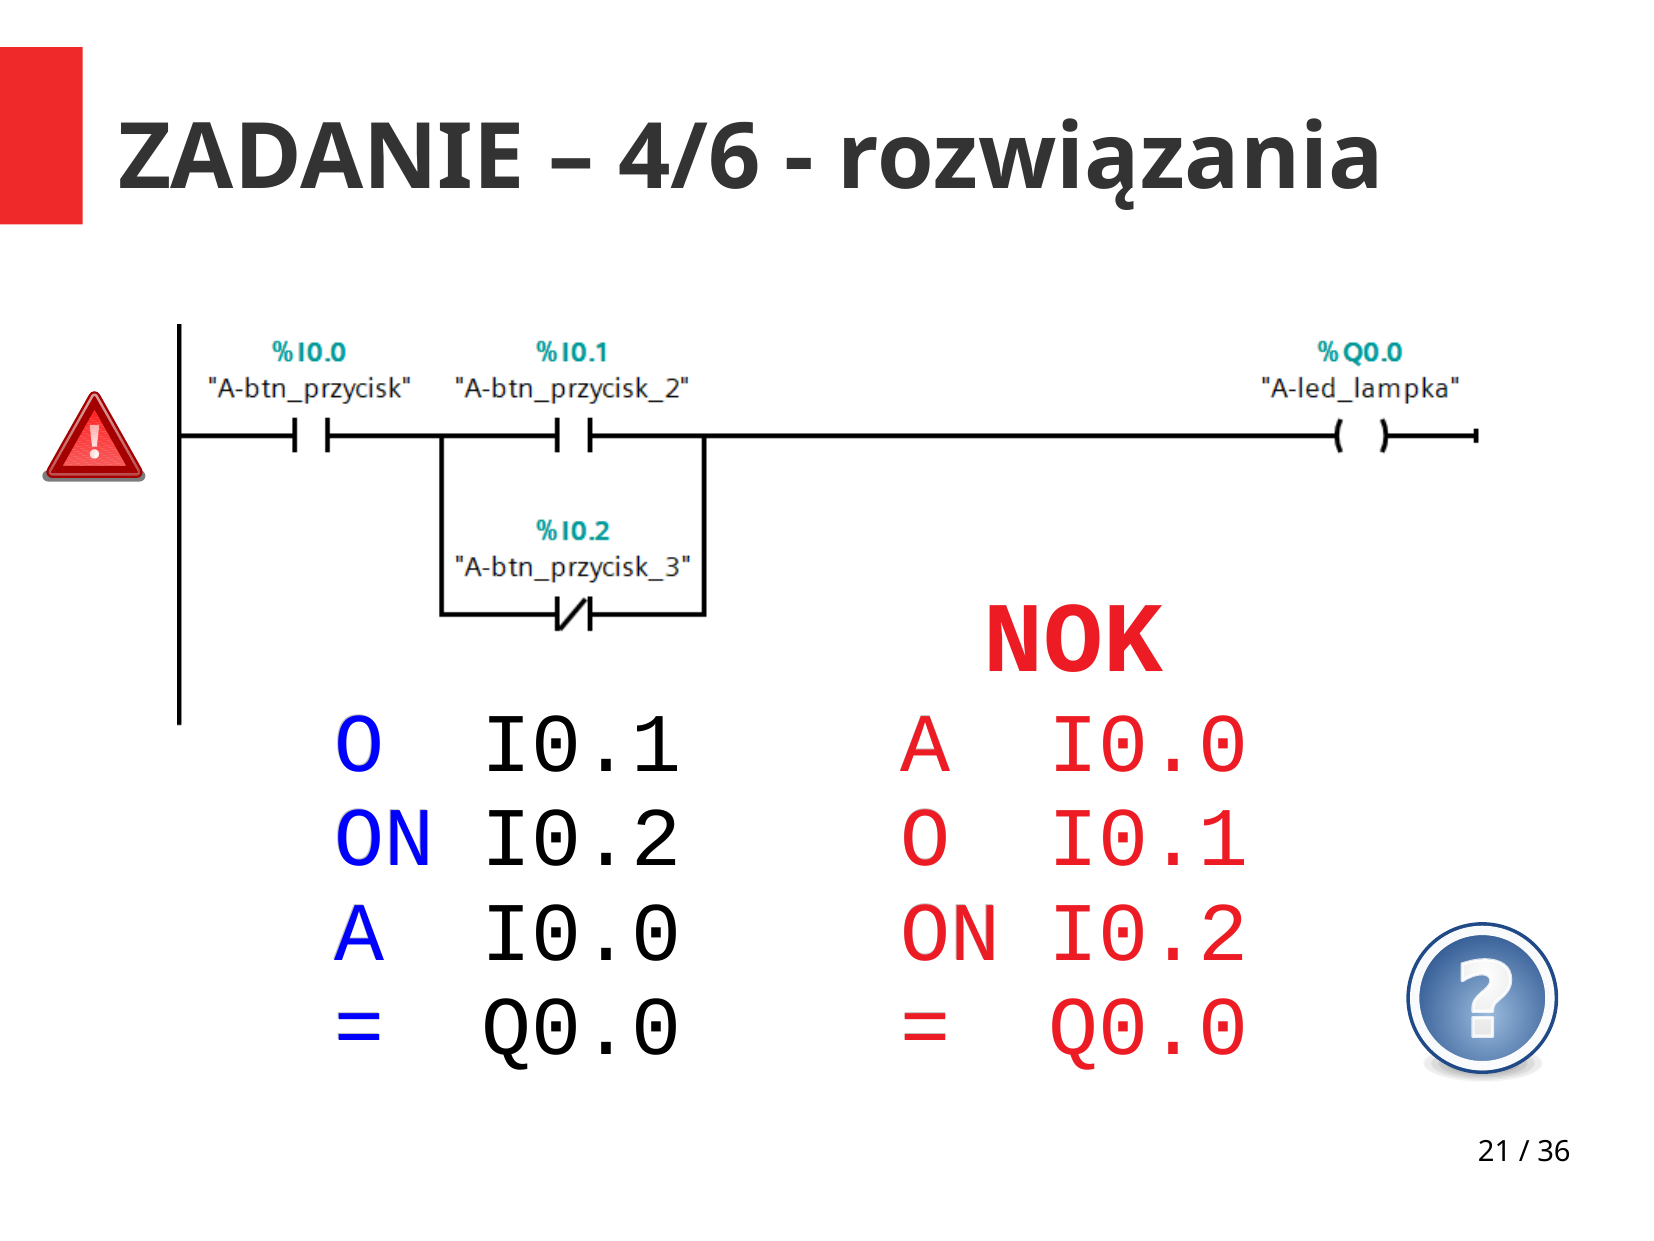

# ZADANIE – 4/6 - rozwiązania
NOK
O		I0.1
ON	I0.2
A		I0.0
=		Q0.0
A		I0.0
O		I0.1
ON	I0.2
=		Q0.0
21